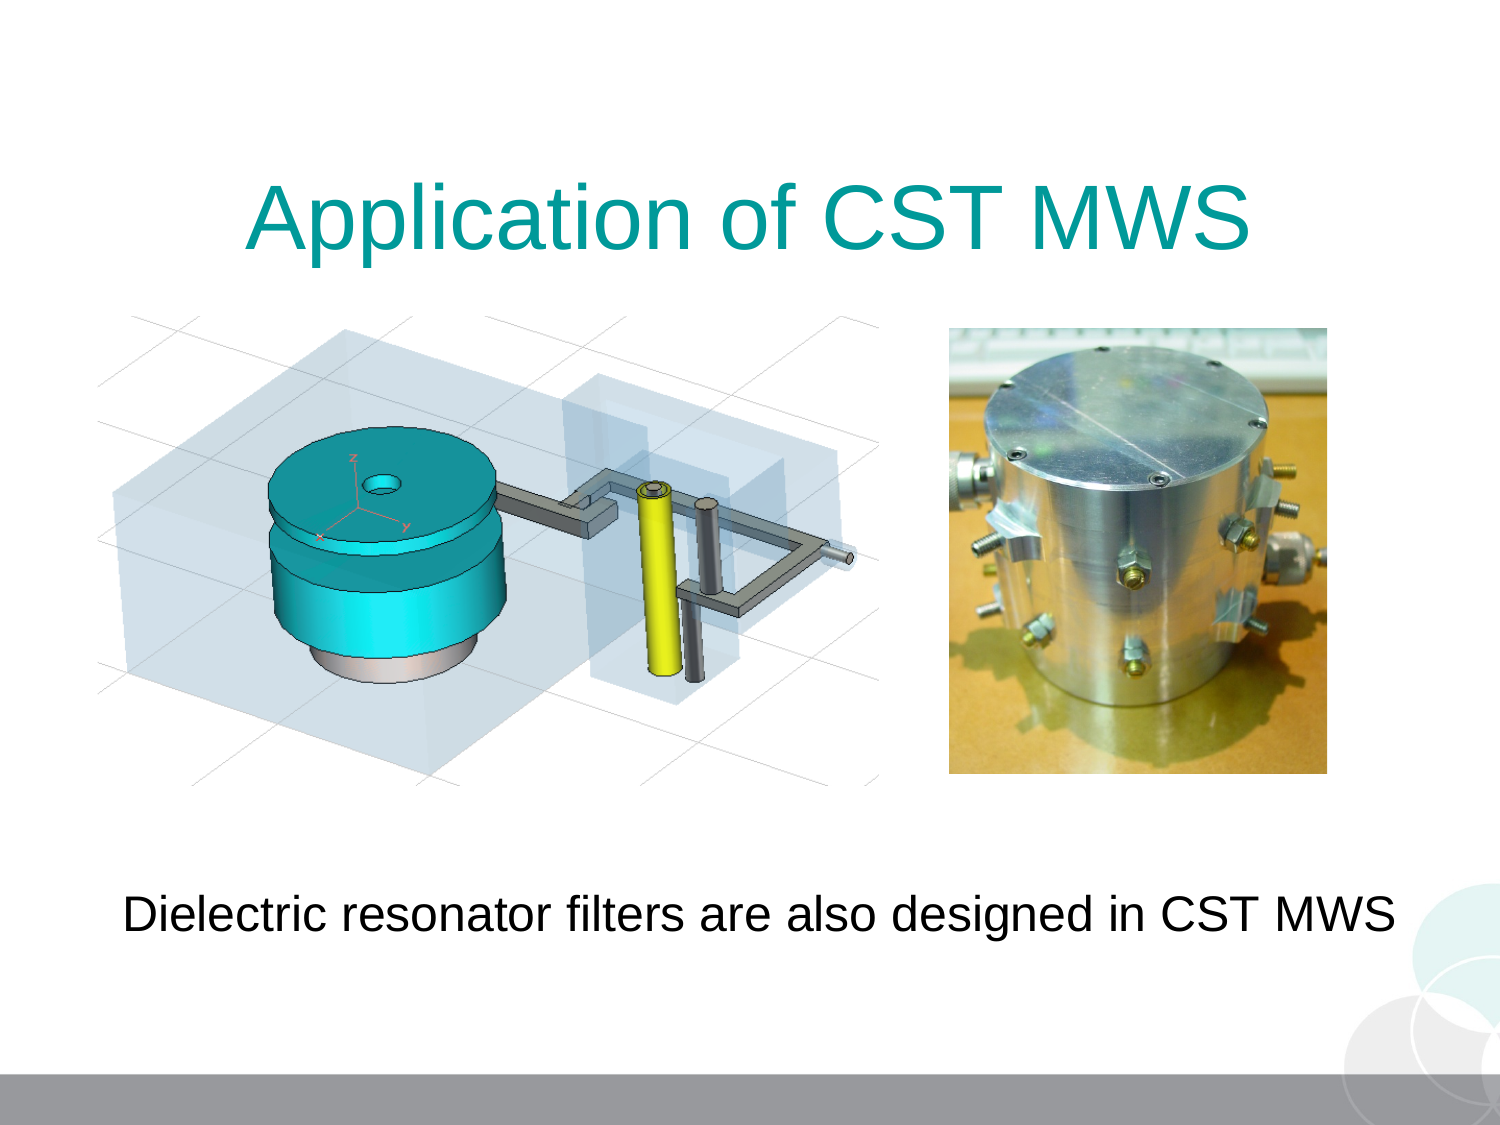

# Application of CST MWS
Dielectric resonator filters are also designed in CST MWS